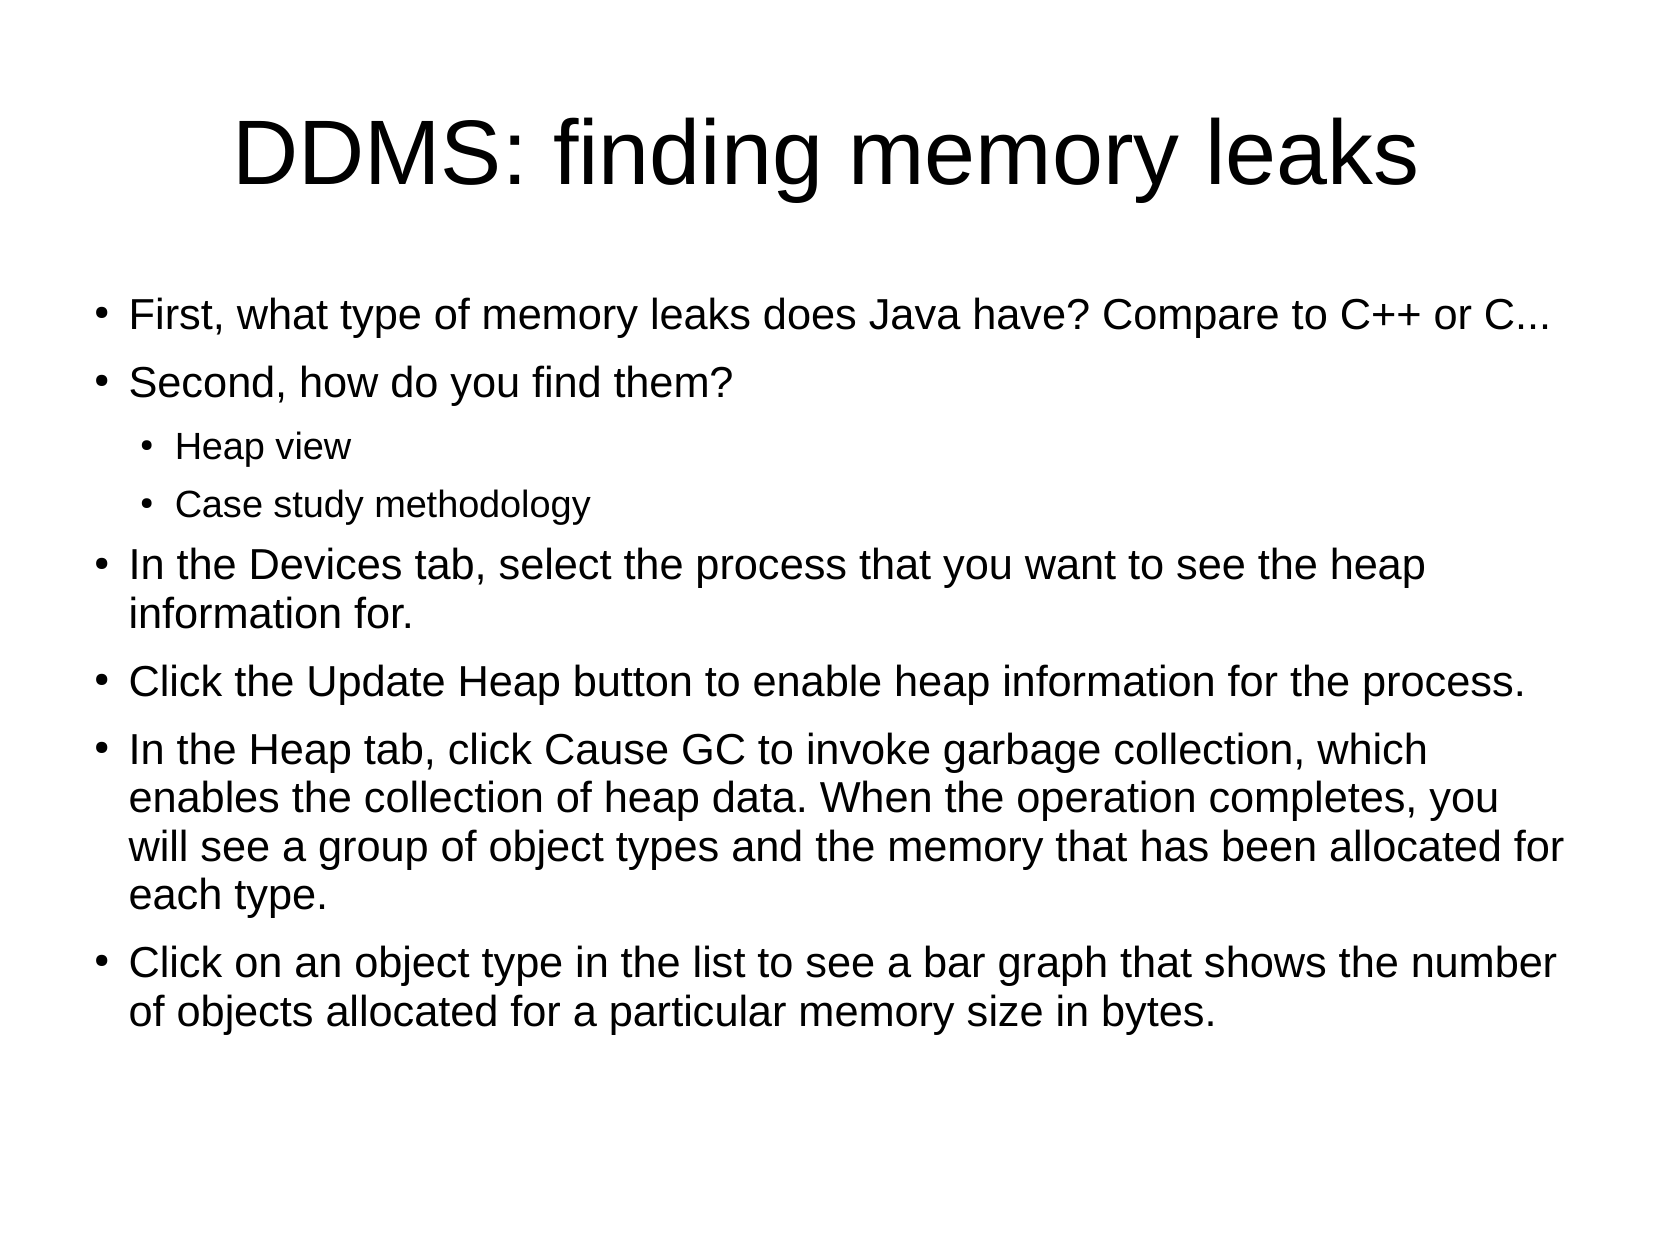

# DDMS: finding memory leaks
First, what type of memory leaks does Java have? Compare to C++ or C...
Second, how do you find them?
Heap view
Case study methodology
In the Devices tab, select the process that you want to see the heap information for.
Click the Update Heap button to enable heap information for the process.
In the Heap tab, click Cause GC to invoke garbage collection, which enables the collection of heap data. When the operation completes, you will see a group of object types and the memory that has been allocated for each type.
Click on an object type in the list to see a bar graph that shows the number of objects allocated for a particular memory size in bytes.